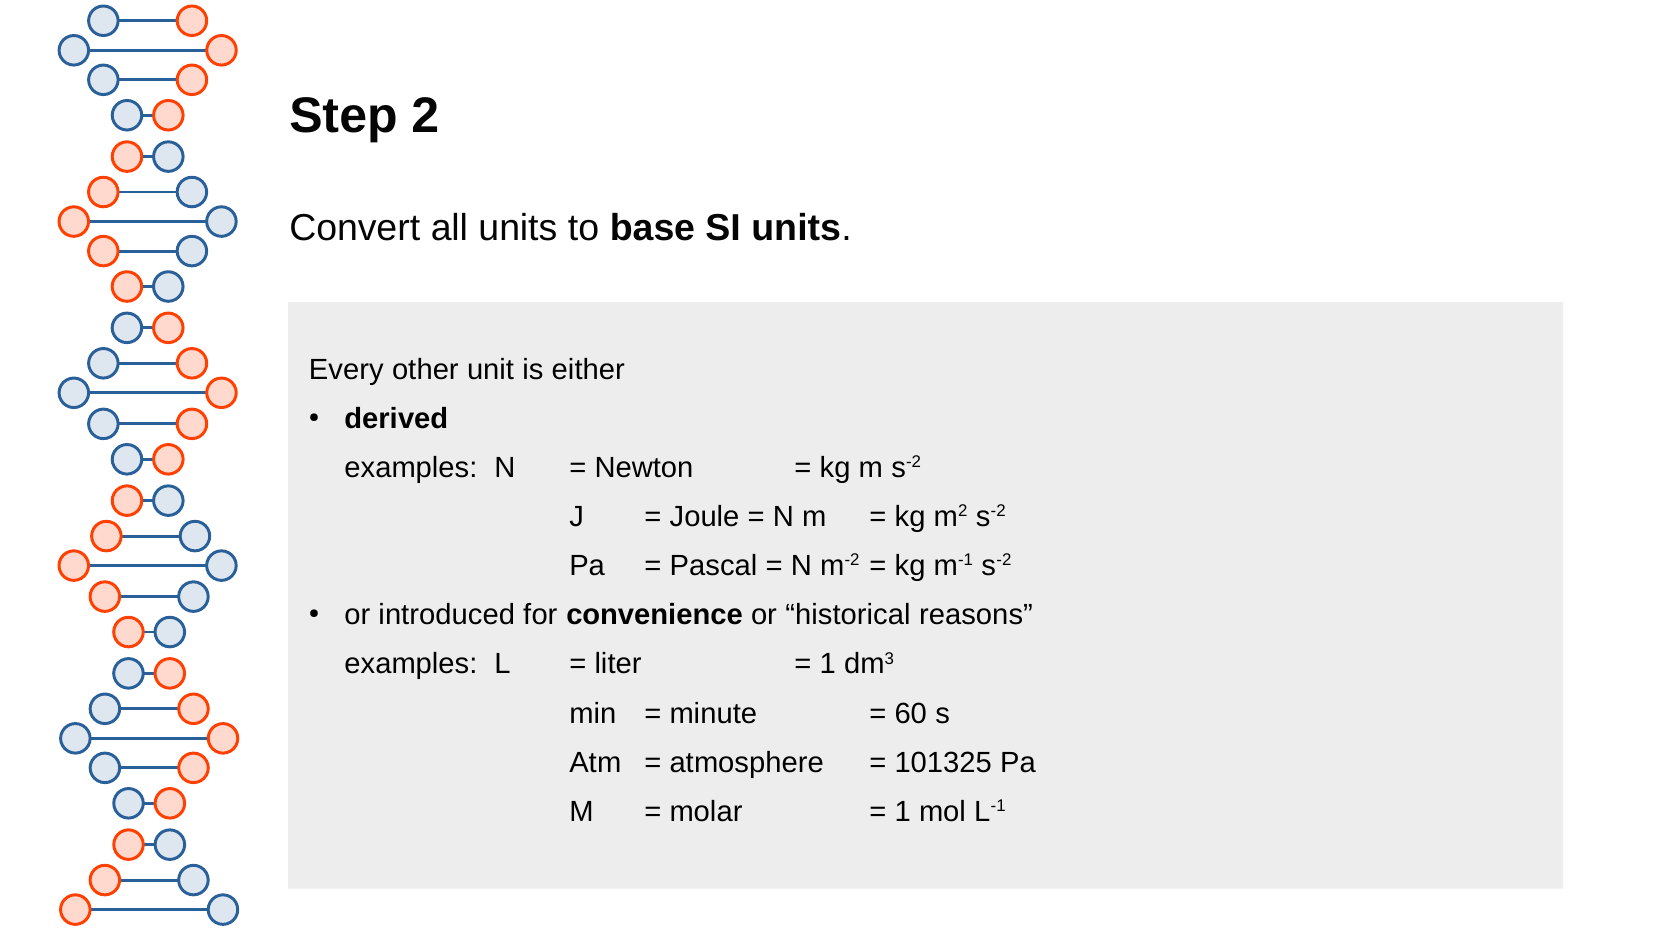

# Step 2
Convert all units to base SI units.
Every other unit is either
derived
examples: 	N 	= Newton 		= kg m s-2
			J 	= Joule = N m 	= kg m2 s-2
			Pa 	= Pascal = N m-2 	= kg m-1 s-2
or introduced for convenience or “historical reasons”
examples: 	L 	= liter 		= 1 dm3
			min 	= minute 		= 60 s
			Atm 	= atmosphere 	= 101325 Pa
			M 	= molar 		= 1 mol L-1